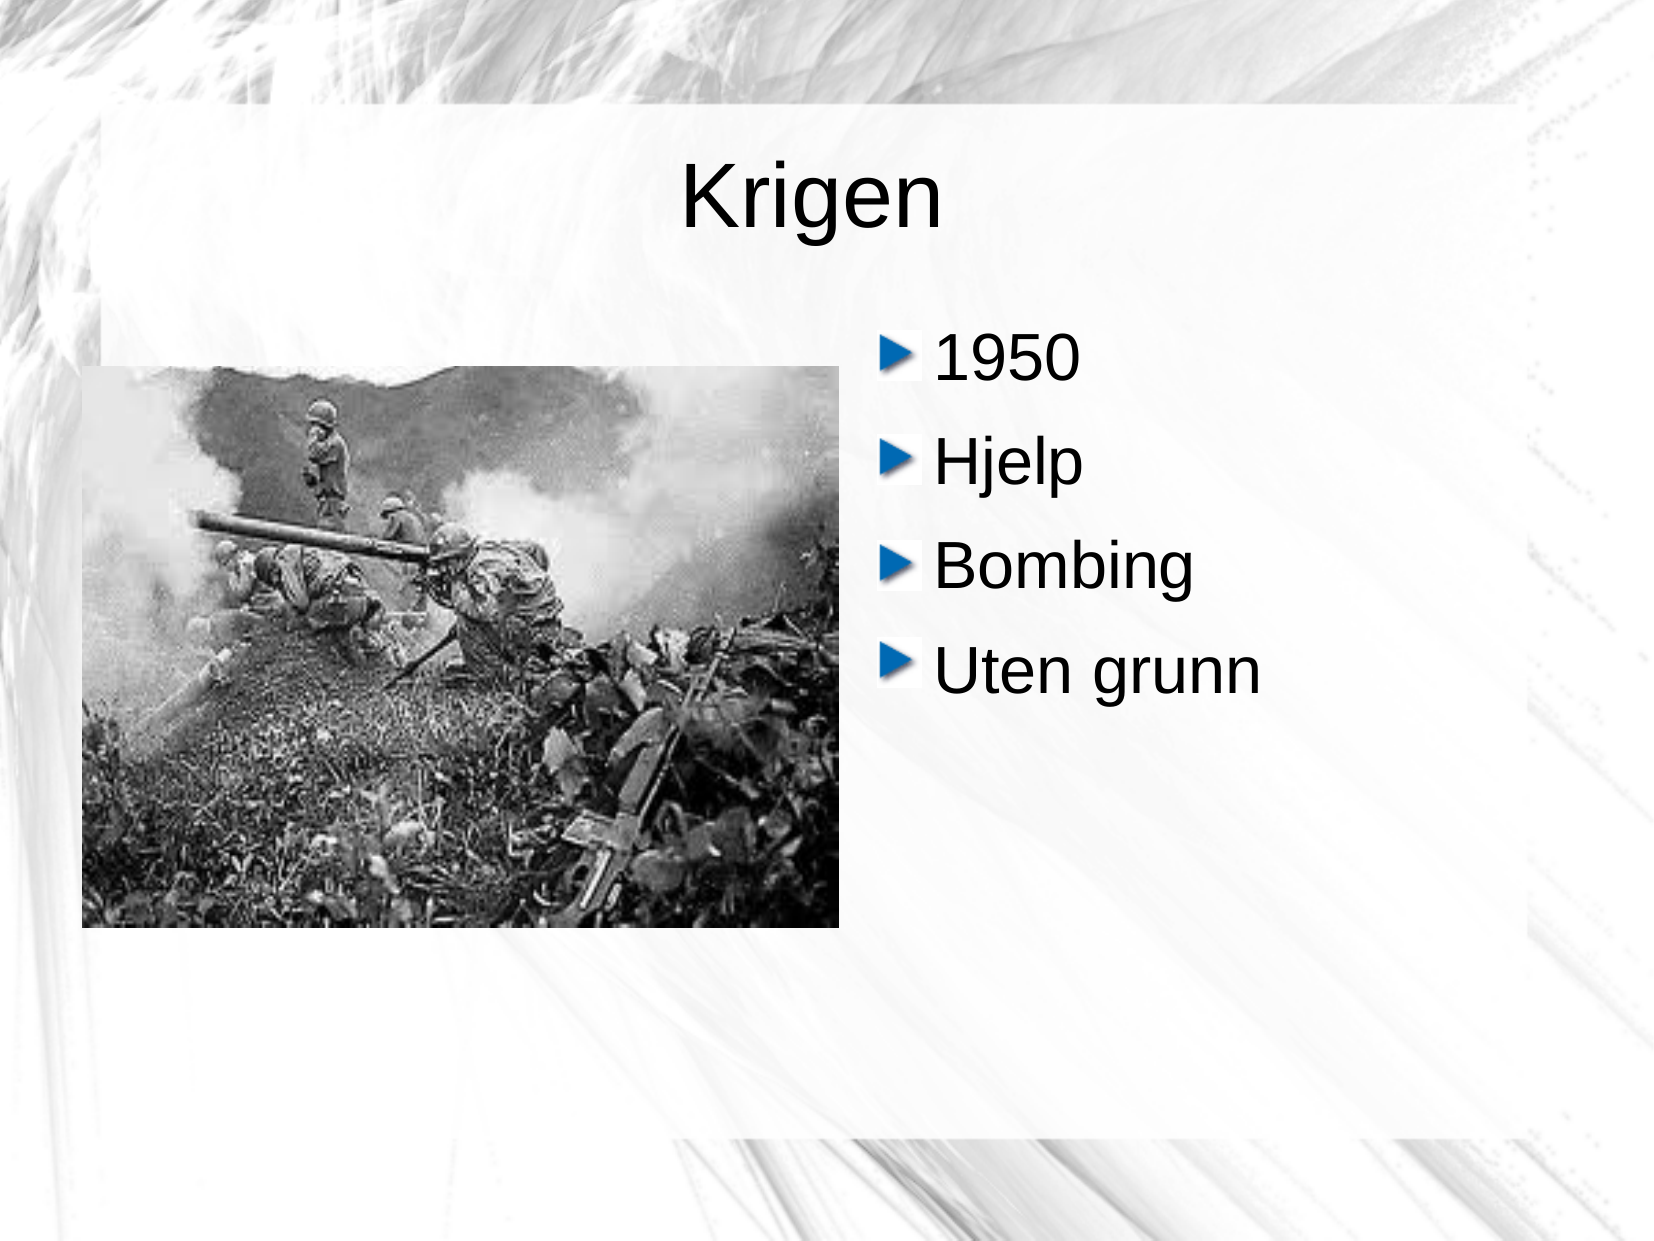

# Krigen
1950
Hjelp
Bombing
Uten grunn